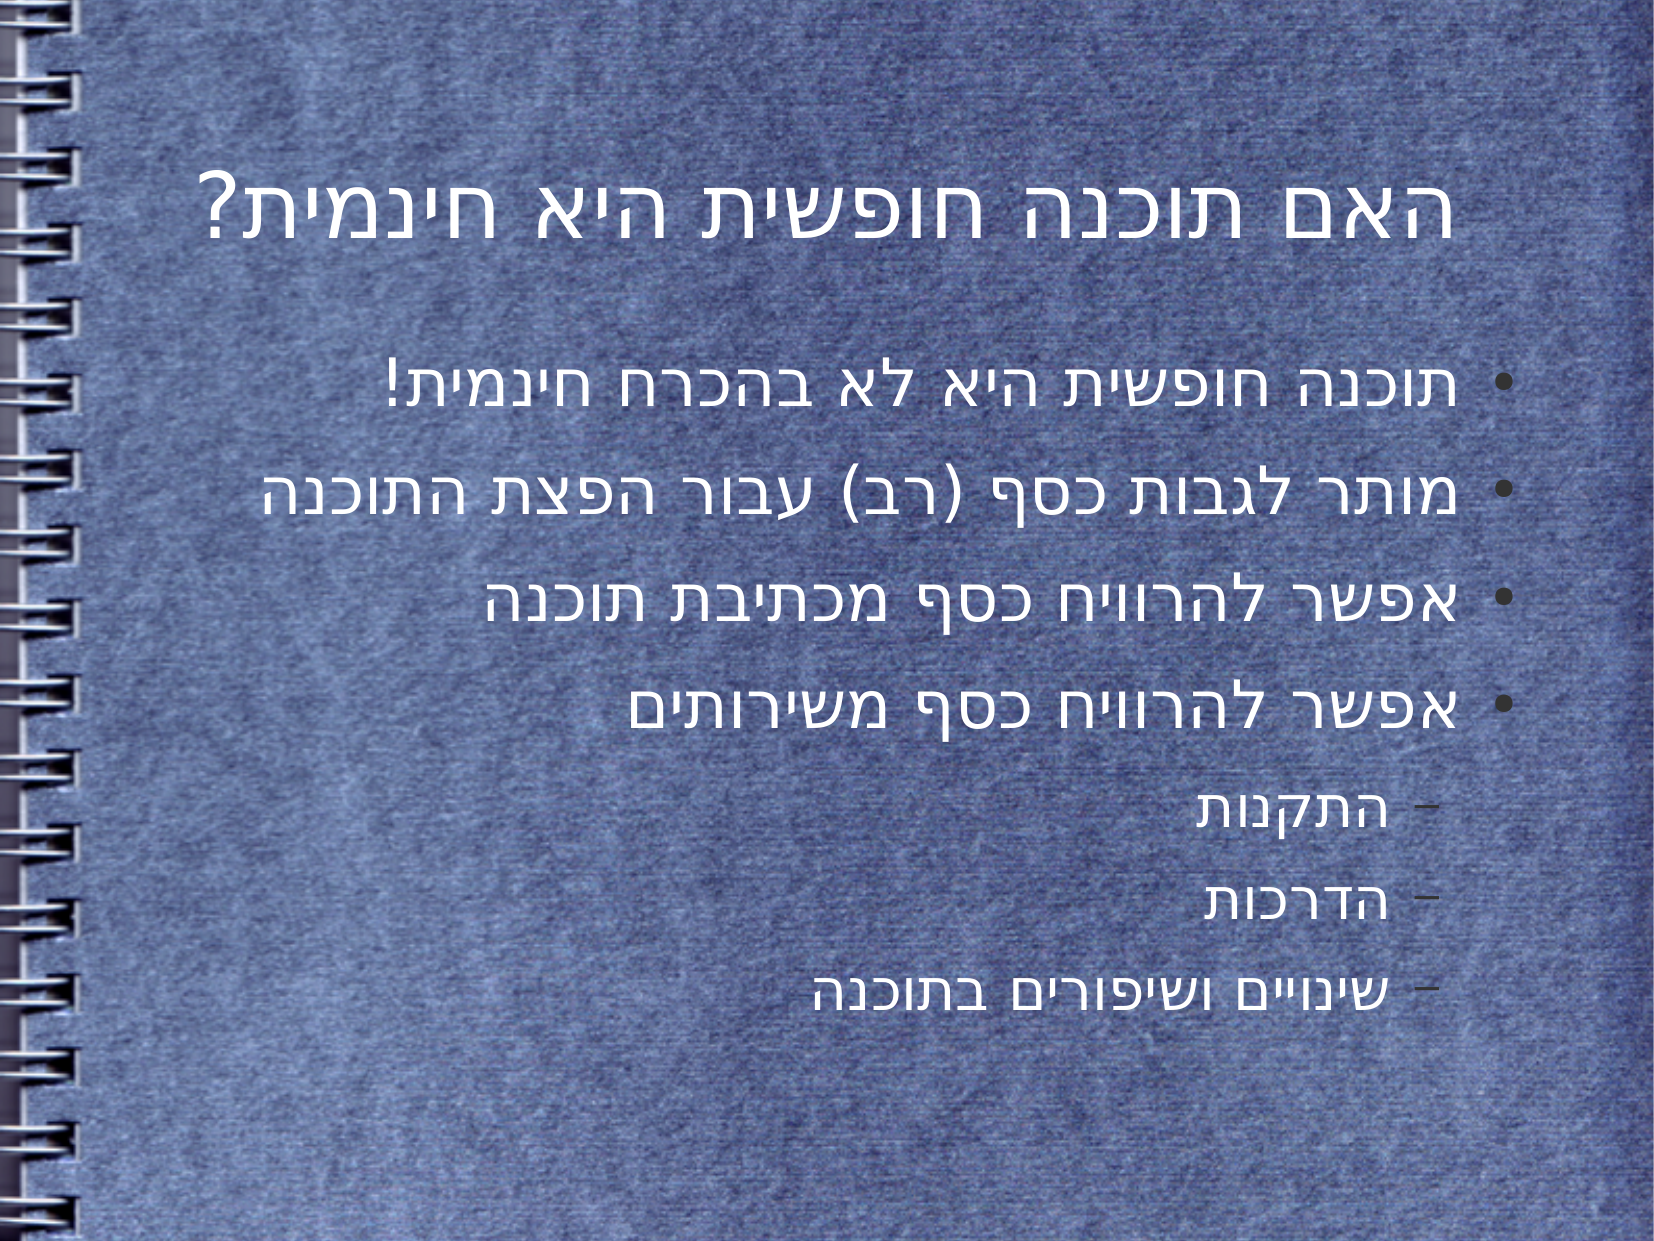

# האם תוכנה חופשית היא חינמית?
תוכנה חופשית היא לא בהכרח חינמית!
מותר לגבות כסף (רב) עבור הפצת התוכנה
אפשר להרוויח כסף מכתיבת תוכנה
אפשר להרוויח כסף משירותים
התקנות
הדרכות
שינויים ושיפורים בתוכנה